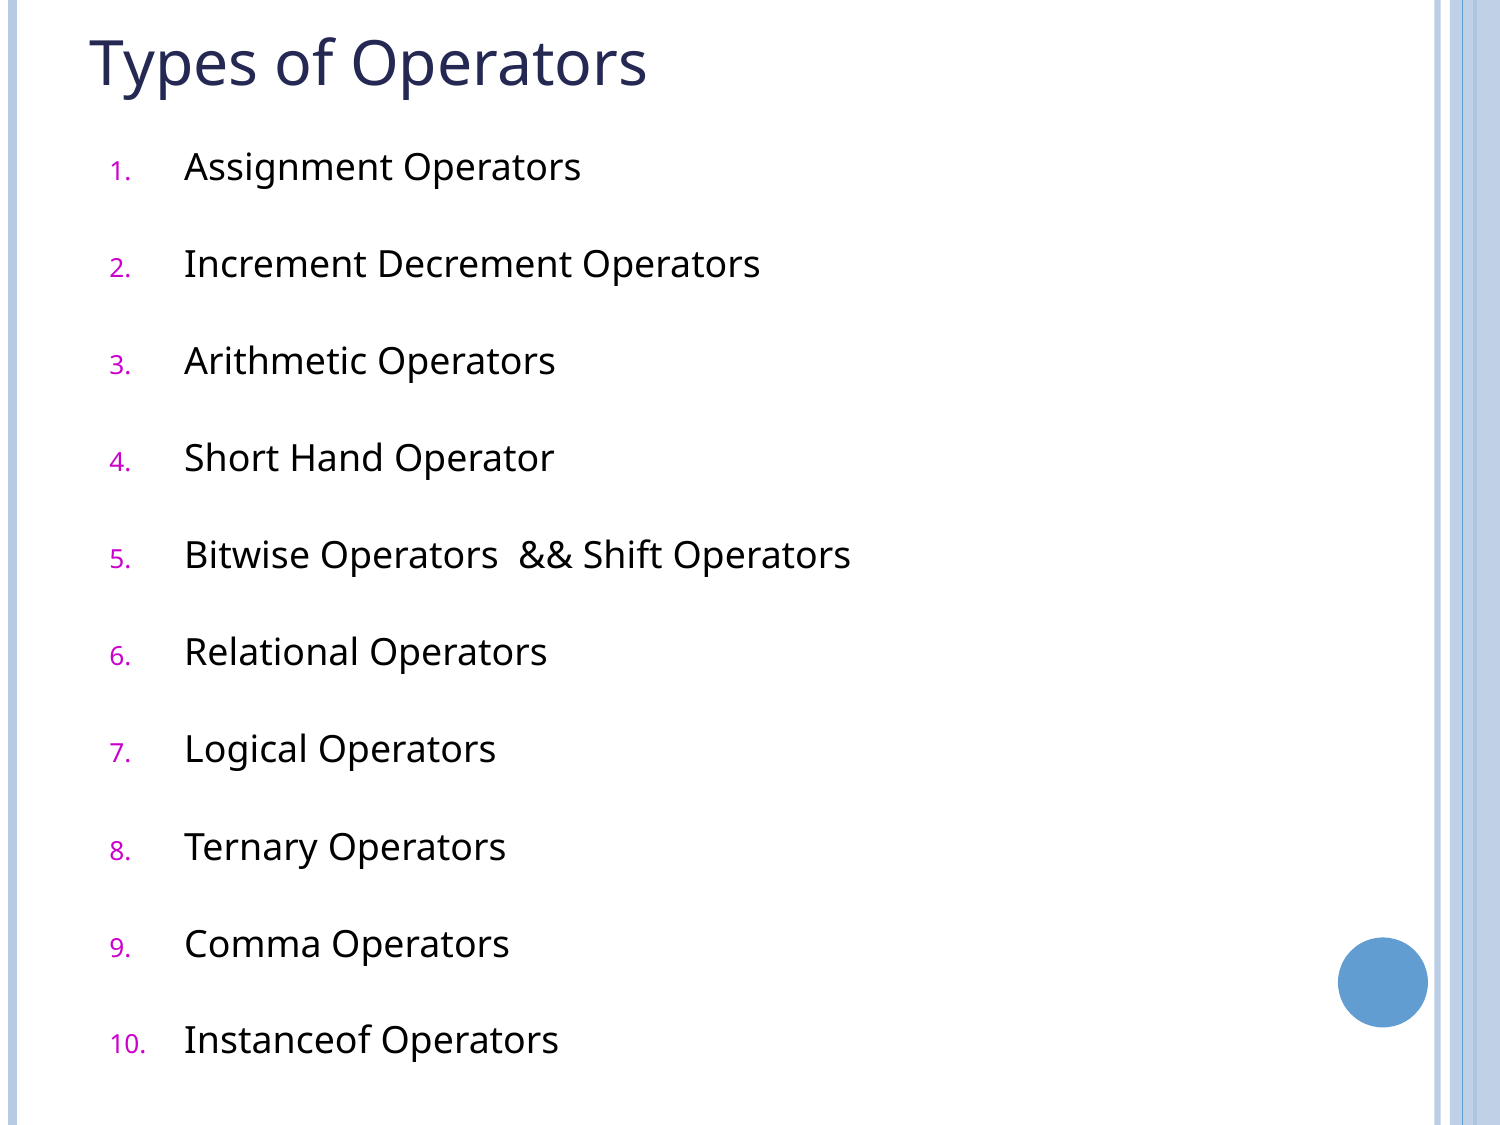

# Types of Operators
Assignment Operators
Increment Decrement Operators
Arithmetic Operators
Short Hand Operator
Bitwise Operators && Shift Operators
Relational Operators
Logical Operators
Ternary Operators
Comma Operators
Instanceof Operators